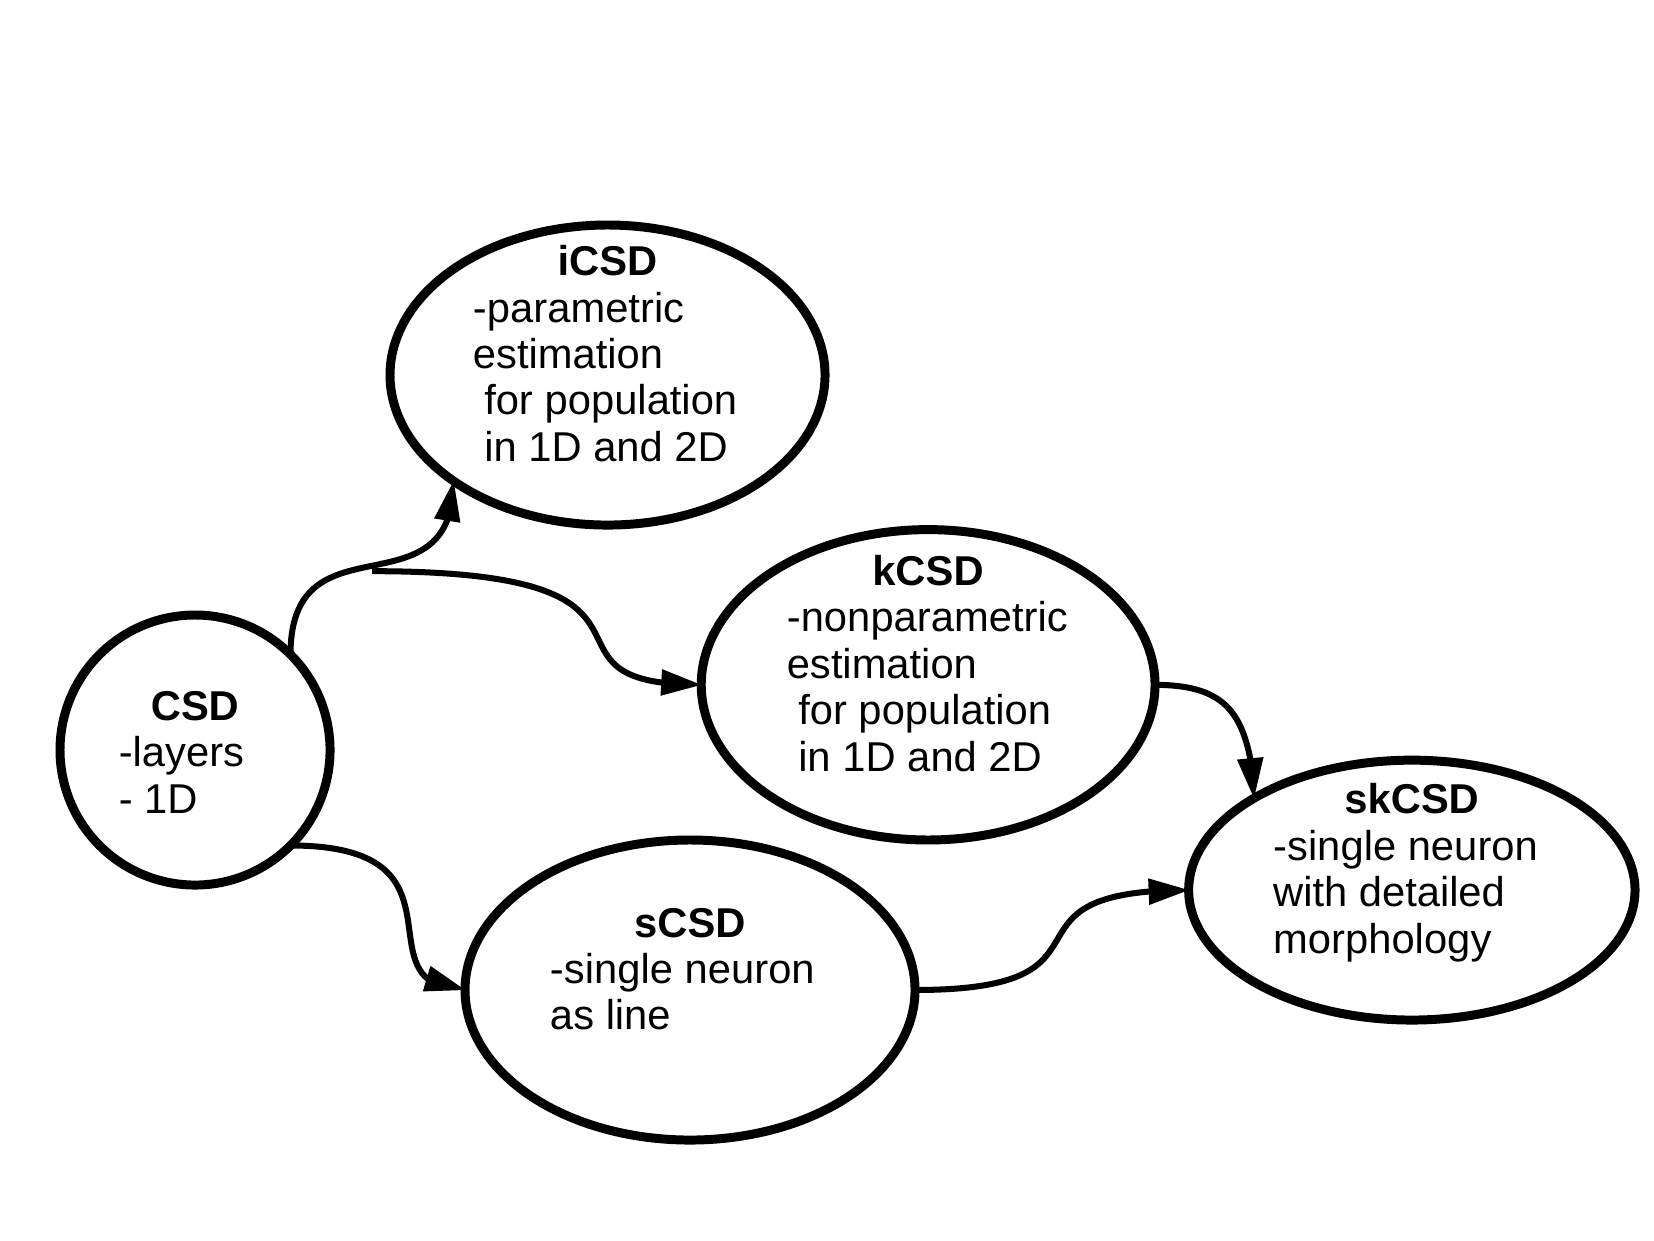

#
iCSD
-parametric
estimation
 for population
 in 1D and 2D
kCSD
-nonparametric
estimation
 for population
 in 1D and 2D
CSD
-layers
- 1D
skCSD
-single neuron
with detailed
morphology
sCSD
-single neuron
as line